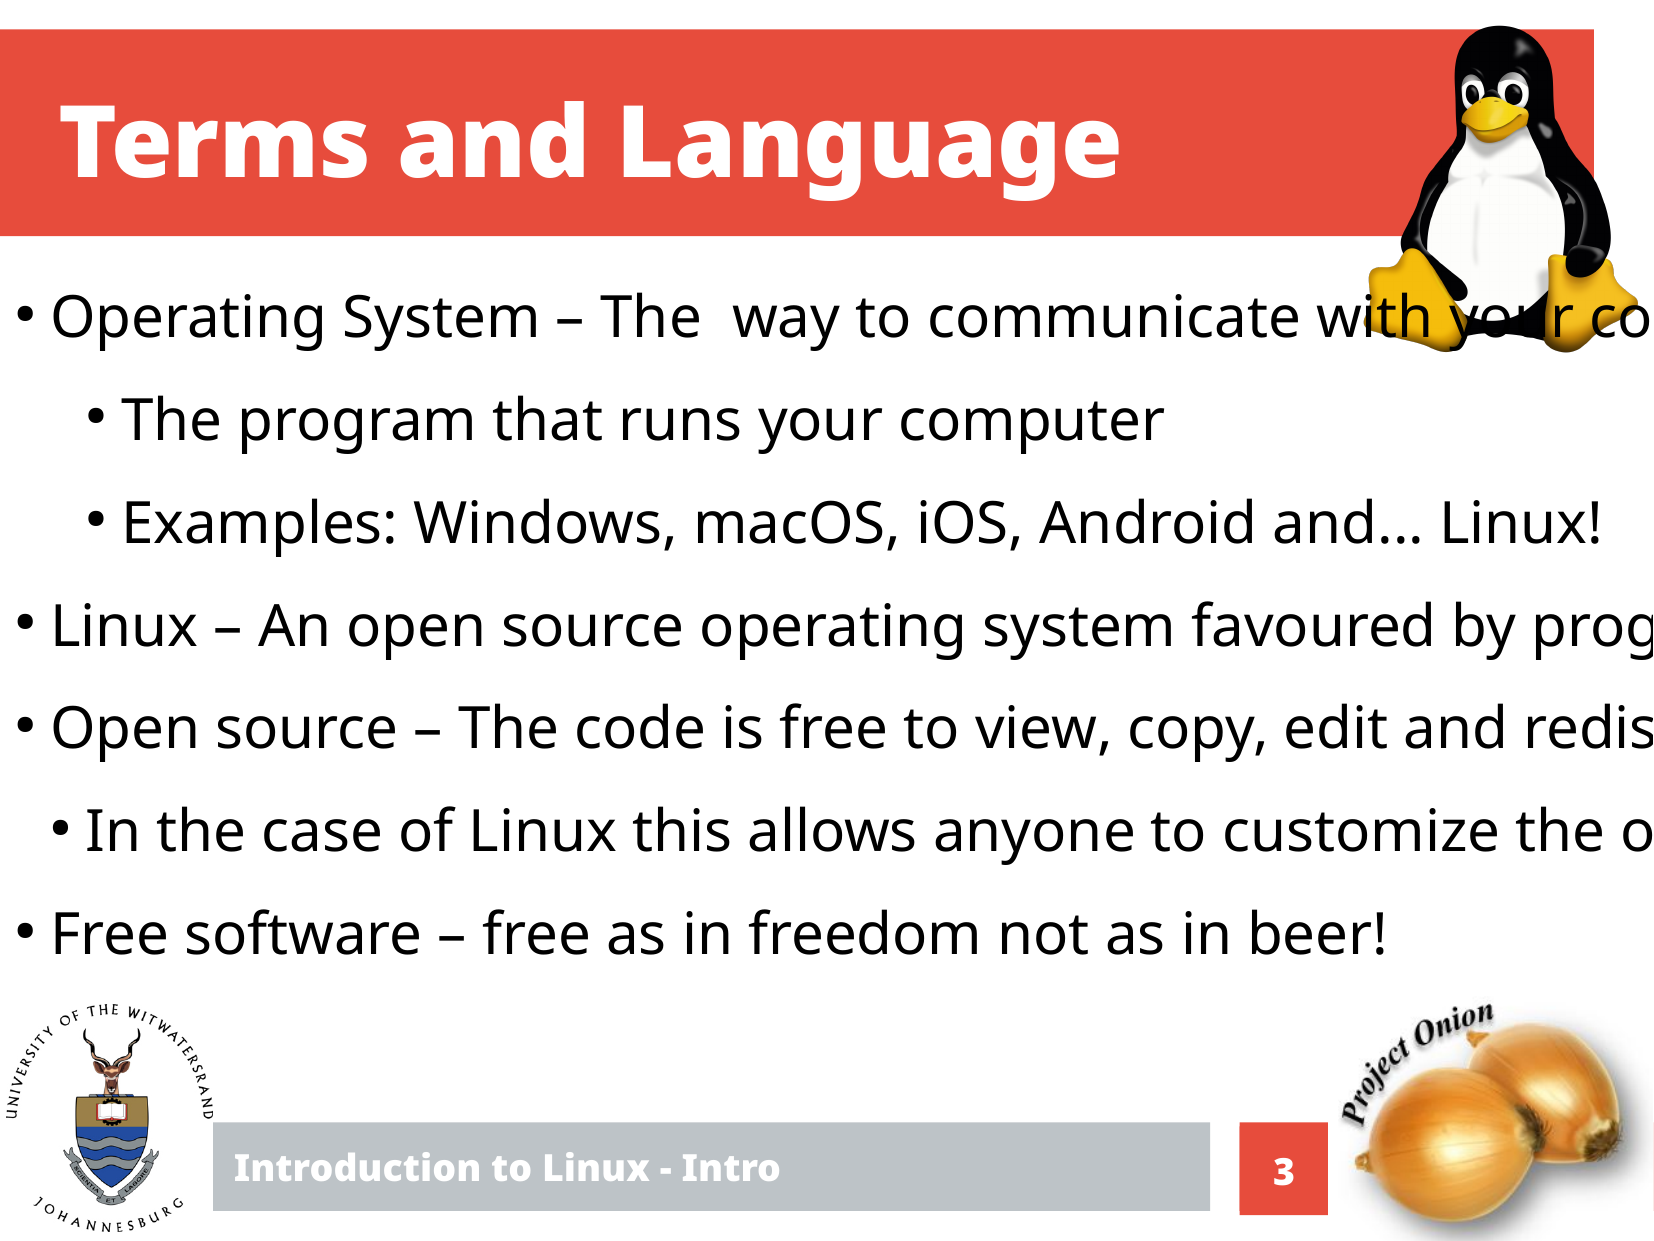

# Terms and Language
Operating System – The way to communicate with your computer
The program that runs your computer
Examples: Windows, macOS, iOS, Android and... Linux!
Linux – An open source operating system favoured by programmers for the versatility
Open source – The code is free to view, copy, edit and redistribute.
In the case of Linux this allows anyone to customize the operating system to there need.
Free software – free as in freedom not as in beer!
 Introduction to Linux - Intro
3